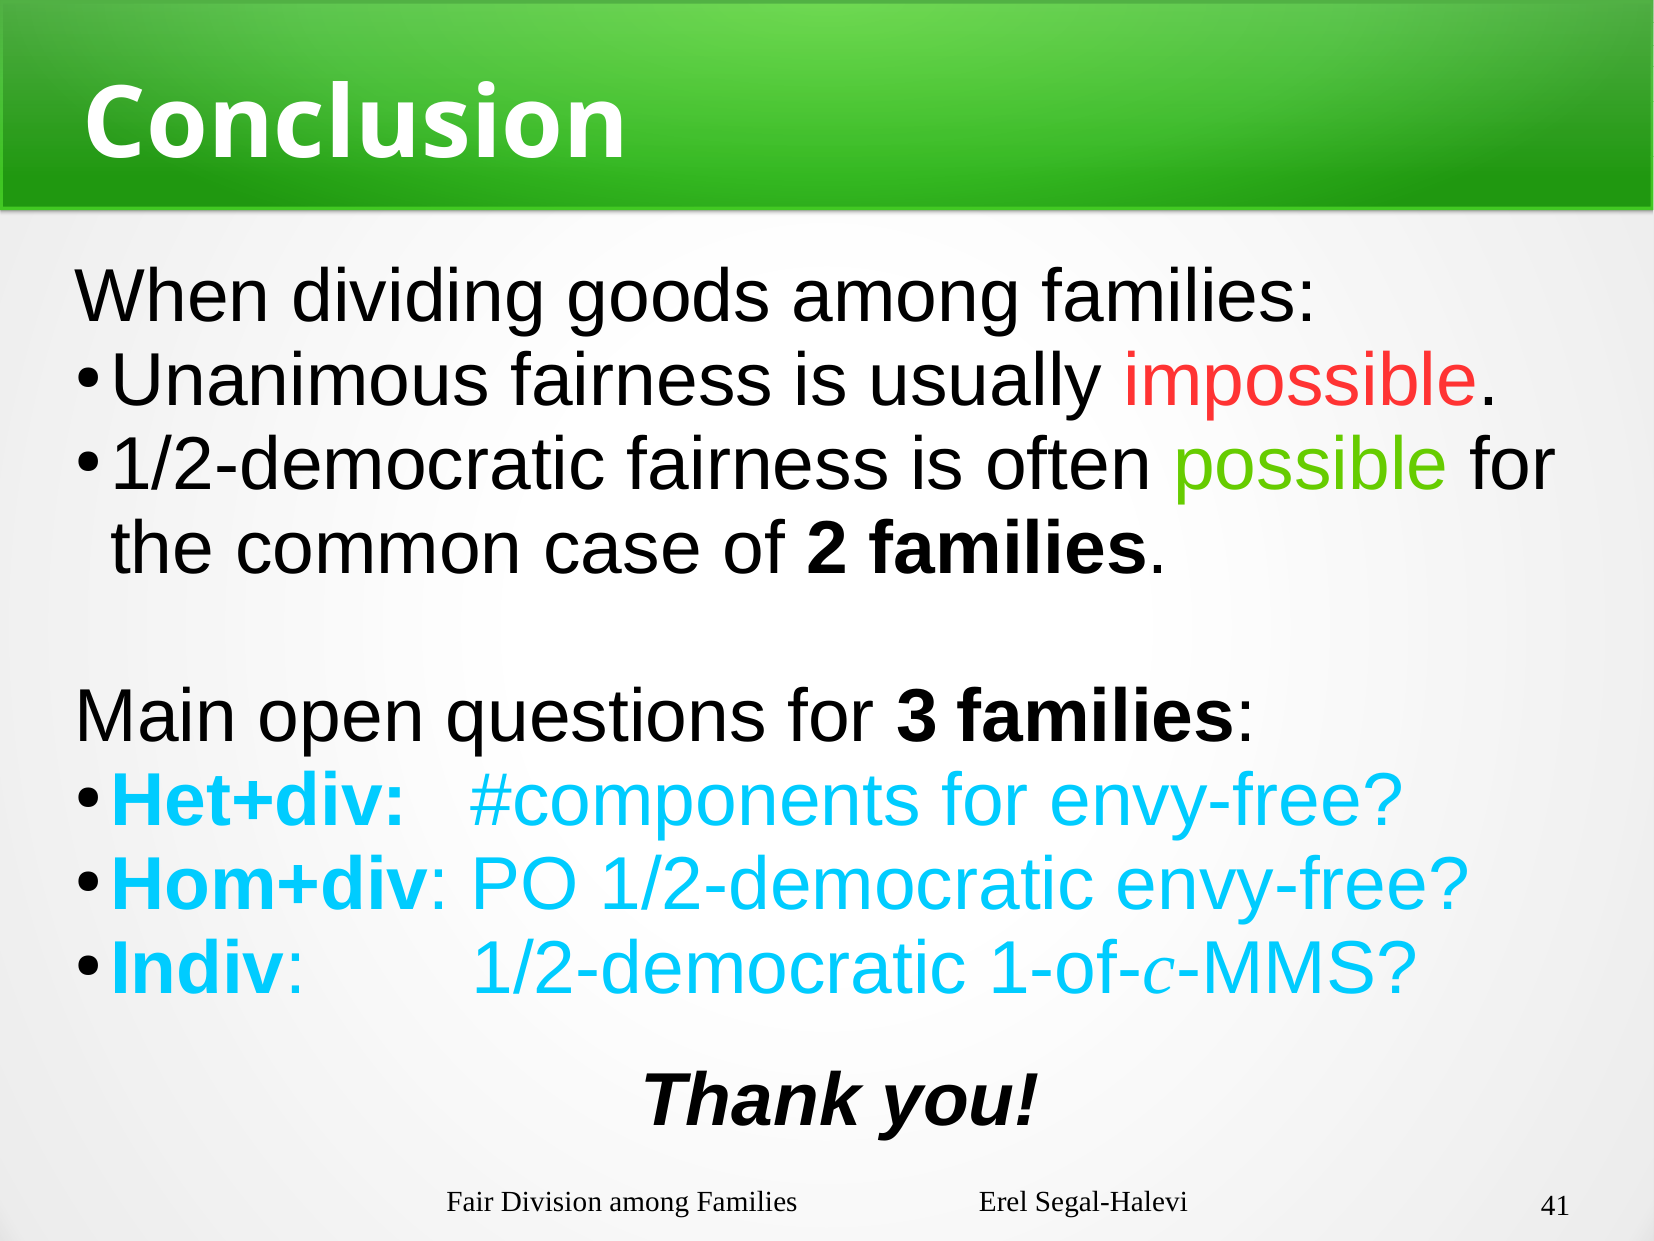

# Conclusion
When dividing goods among families:
Unanimous fairness is usually impossible.
1/2-democratic fairness is often possible for the common case of 2 families.
Main open questions for 3 families:
Het+div: #components for envy-free?
Hom+div: PO 1/2-democratic envy-free?
Indiv: 1/2-democratic 1-of-c-MMS?
Thank you!
Fair Division among Families Erel Segal-Halevi
41